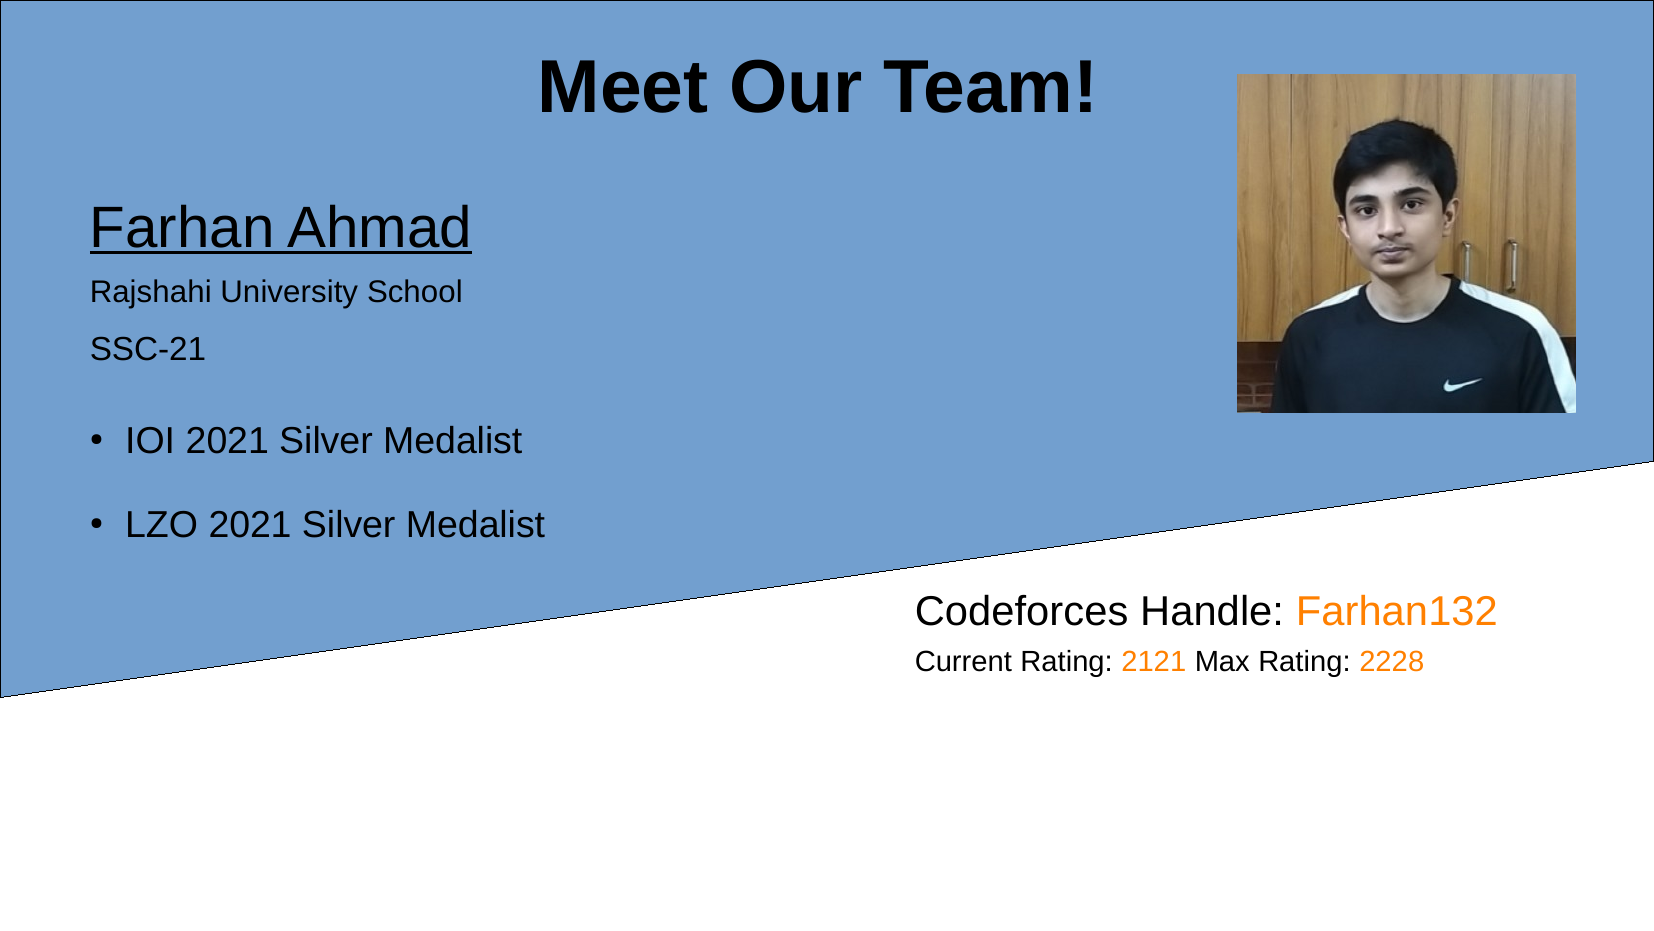

Meet Our Team!
Farhan Ahmad
Rajshahi University School
SSC-21
IOI 2021 Silver Medalist
LZO 2021 Silver Medalist
Codeforces Handle: Farhan132
Current Rating: 2121 Max Rating: 2228